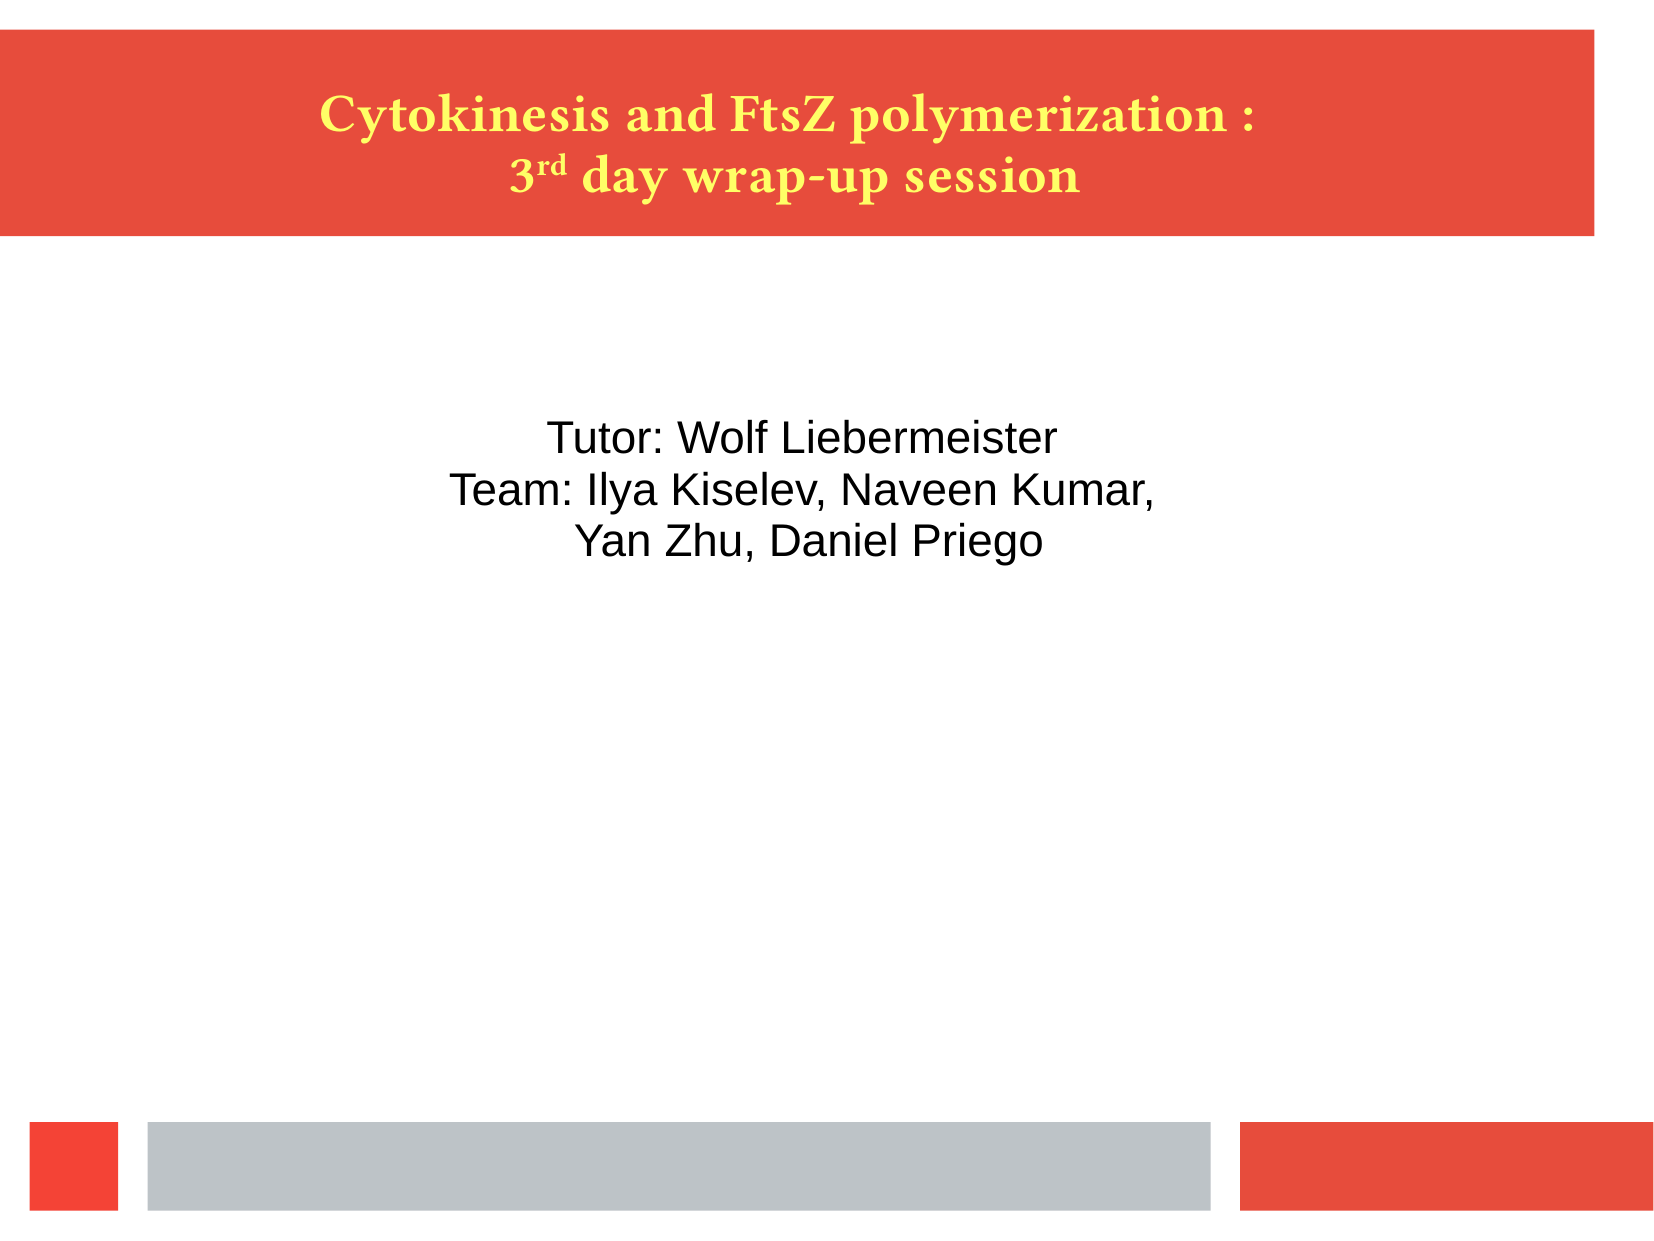

Cytokinesis and FtsZ polymerization :
3rd day wrap-up session
Tutor: Wolf Liebermeister
Team: Ilya Kiselev, Naveen Kumar,
 Yan Zhu, Daniel Priego